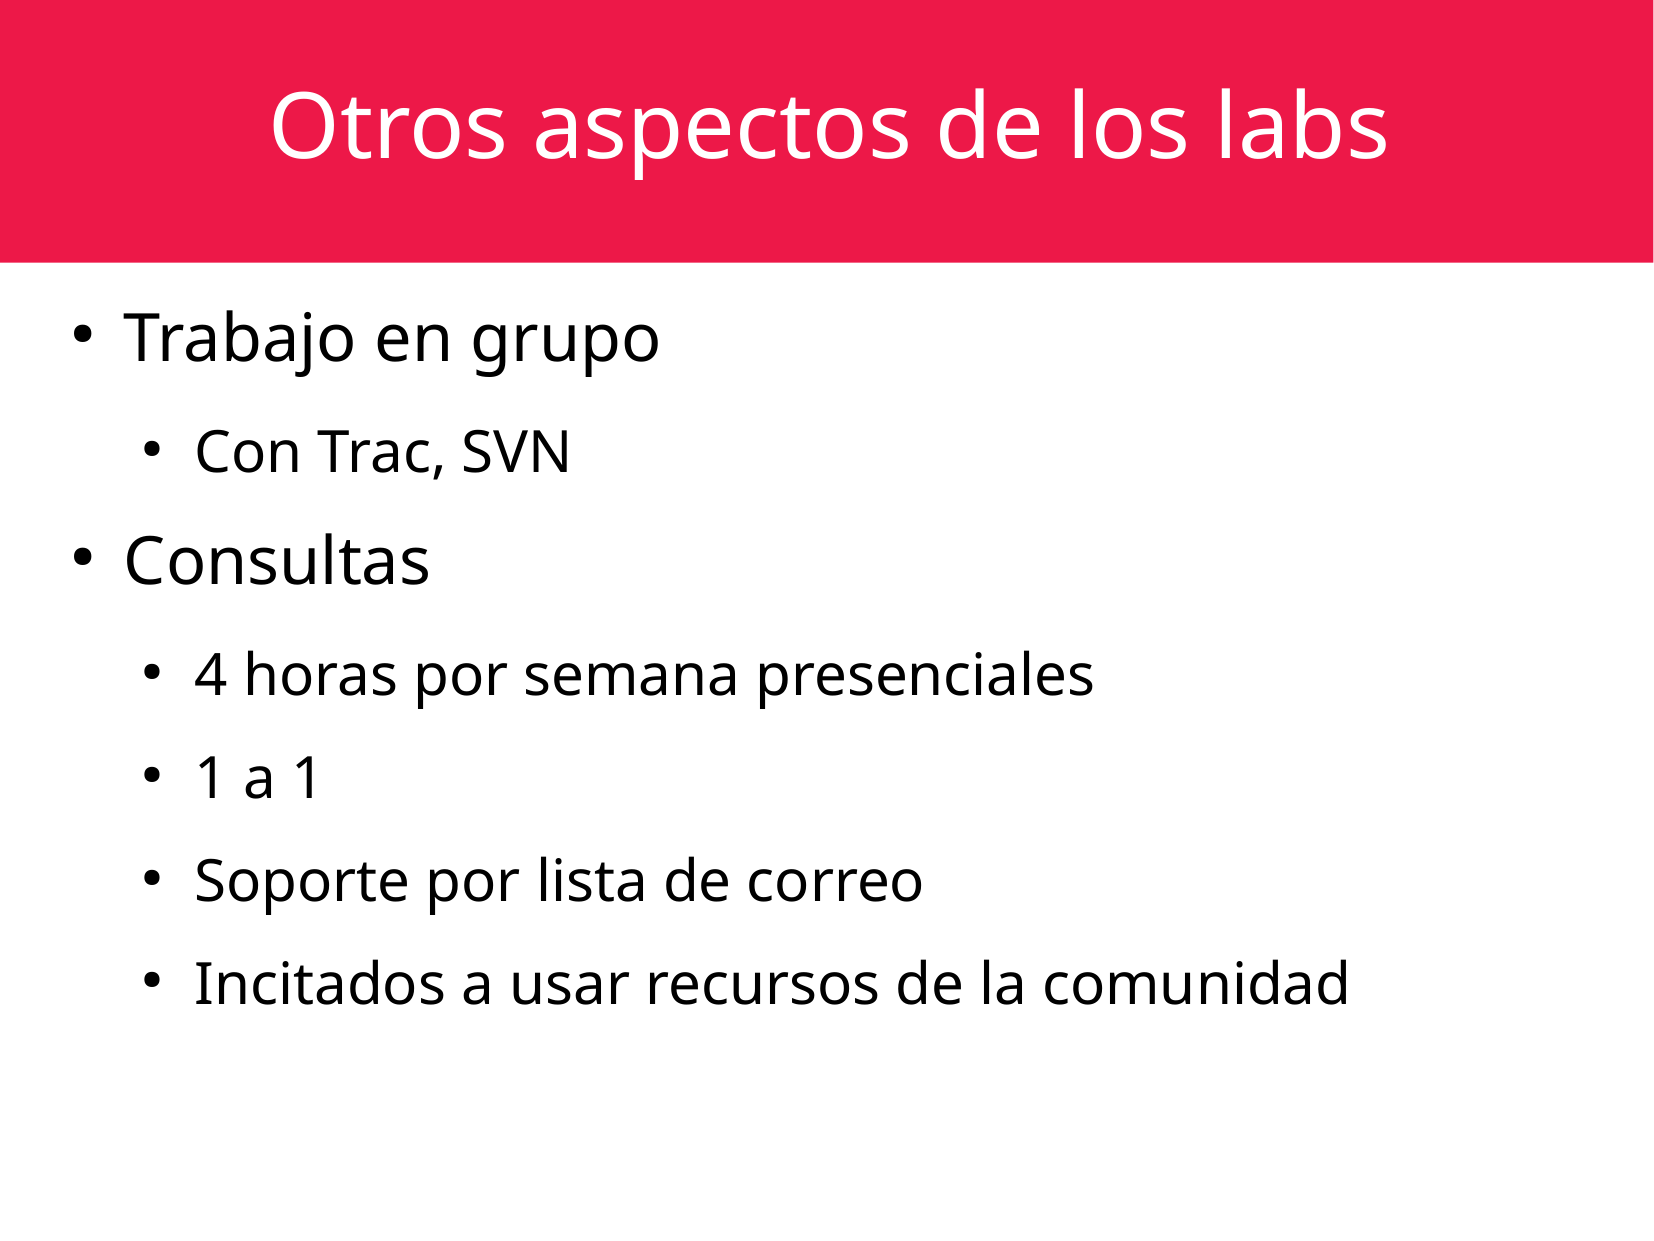

# Otros aspectos de los labs
Trabajo en grupo
Con Trac, SVN
Consultas
4 horas por semana presenciales
1 a 1
Soporte por lista de correo
Incitados a usar recursos de la comunidad